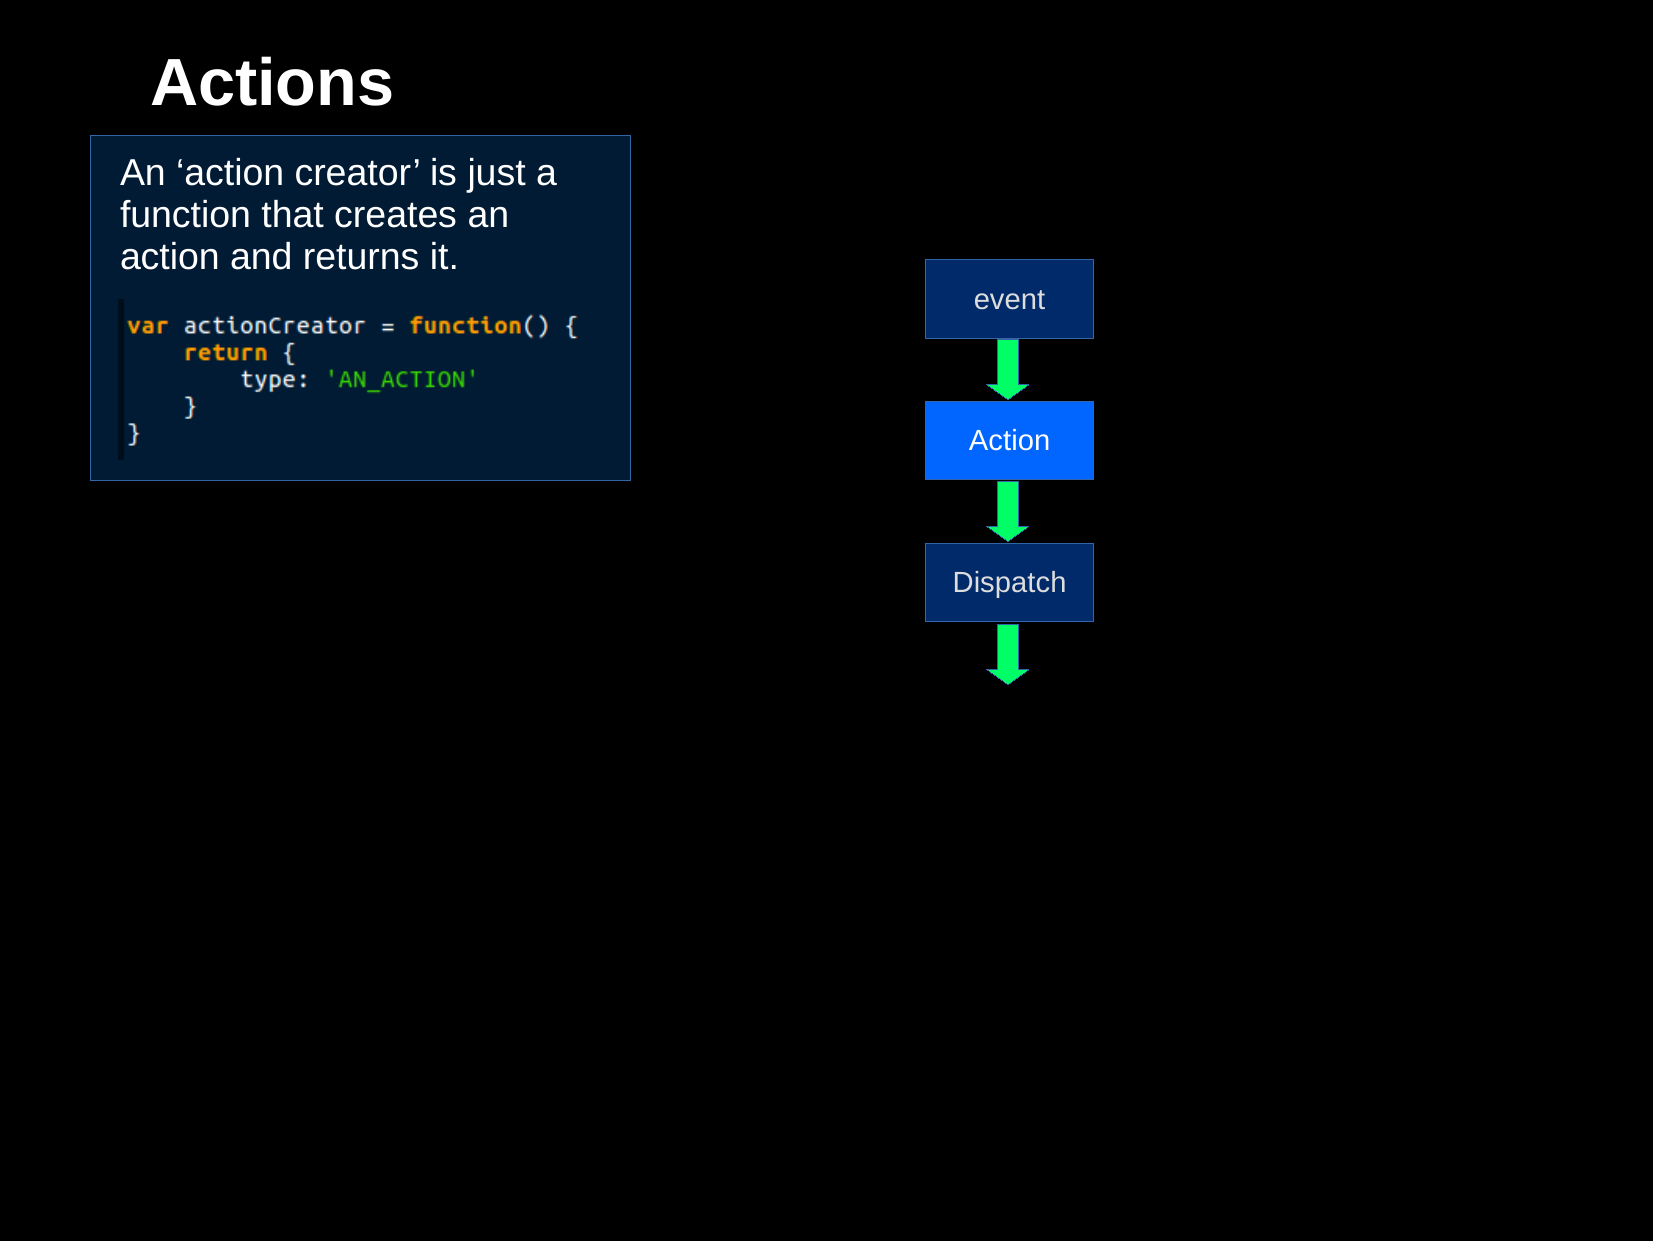

Actions
An ‘action creator’ is just a function that creates an action and returns it.
event
Action
Dispatch